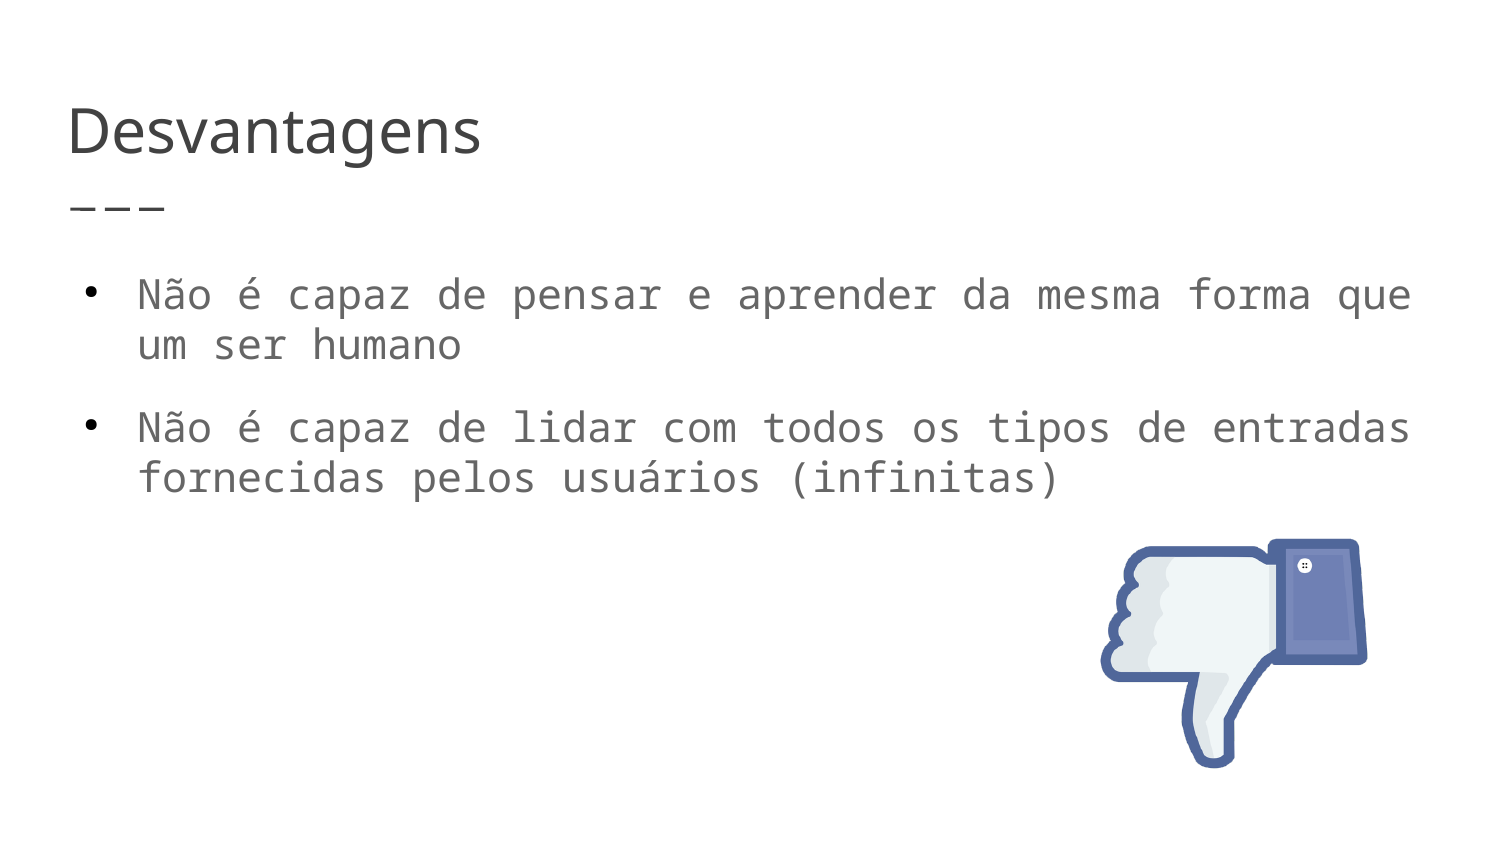

# Desvantagens
Não é capaz de pensar e aprender da mesma forma que um ser humano
Não é capaz de lidar com todos os tipos de entradas fornecidas pelos usuários (infinitas)